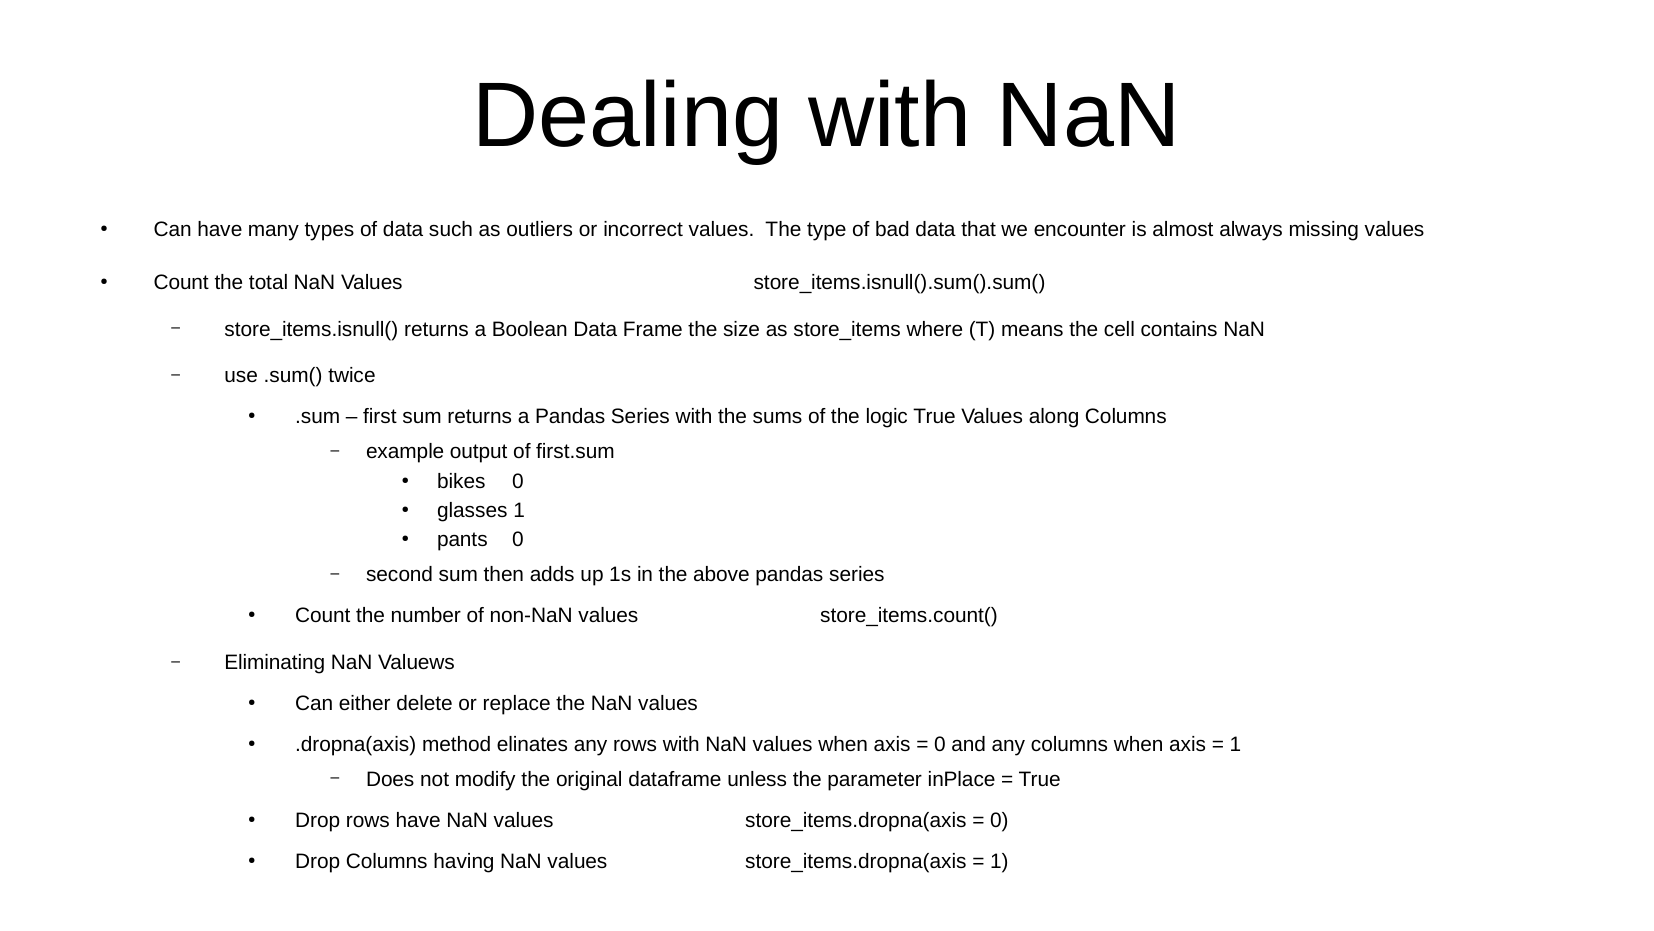

# Dealing with NaN
Can have many types of data such as outliers or incorrect values. The type of bad data that we encounter is almost always missing values
Count the total NaN Values					store_items.isnull().sum().sum()
store_items.isnull() returns a Boolean Data Frame the size as store_items where (T) means the cell contains NaN
use .sum() twice
.sum – first sum returns a Pandas Series with the sums of the logic True Values along Columns
example output of first.sum
bikes 	0
glasses 1
pants	0
second sum then adds up 1s in the above pandas series
Count the number of non-NaN values			store_items.count()
Eliminating NaN Valuews
Can either delete or replace the NaN values
.dropna(axis) method elinates any rows with NaN values when axis = 0 and any columns when axis = 1
Does not modify the original dataframe unless the parameter inPlace = True
Drop rows have NaN values			store_items.dropna(axis = 0)
Drop Columns having NaN values		store_items.dropna(axis = 1)